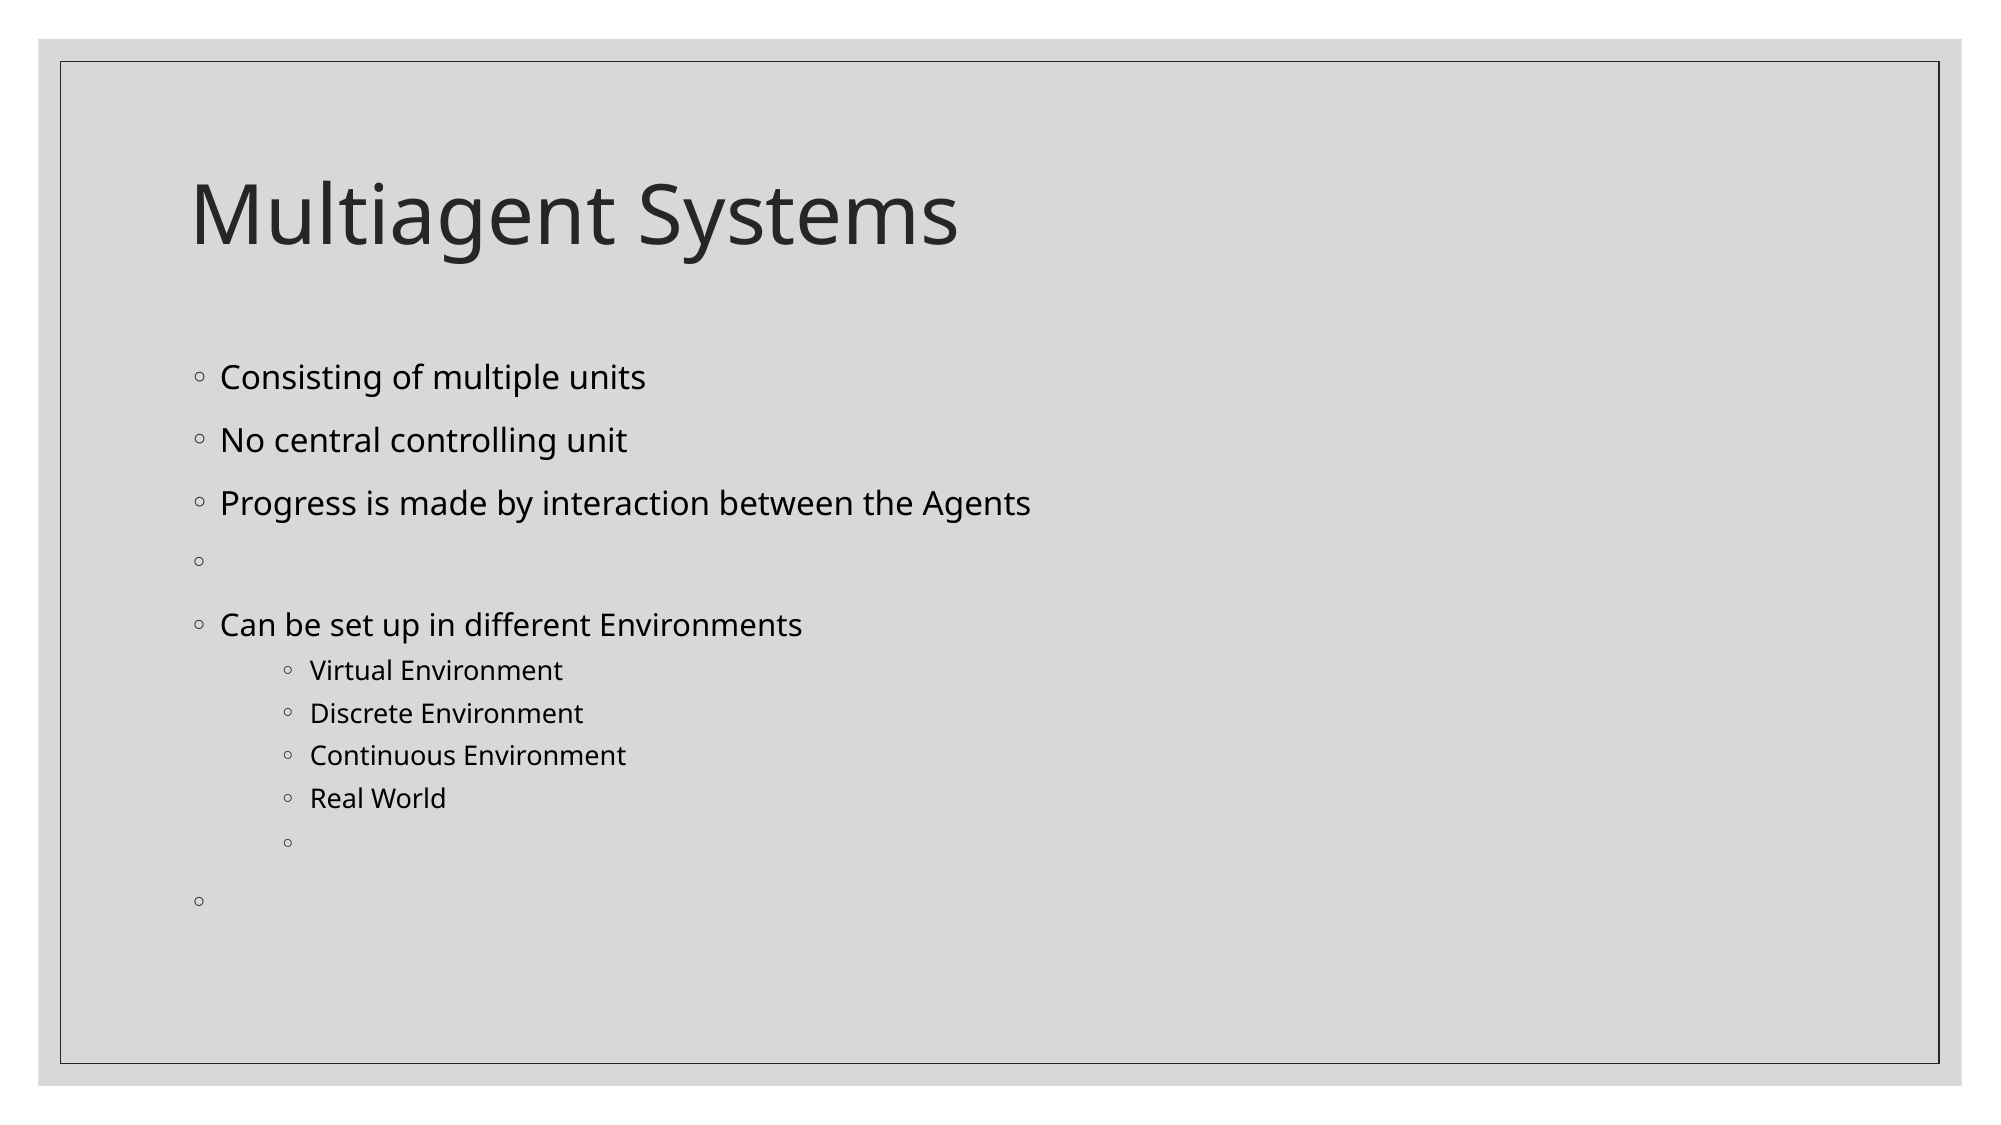

# Multiagent Systems
Consisting of multiple units
No central controlling unit
Progress is made by interaction between the Agents
Can be set up in different Environments
Virtual Environment
Discrete Environment
Continuous Environment
Real World